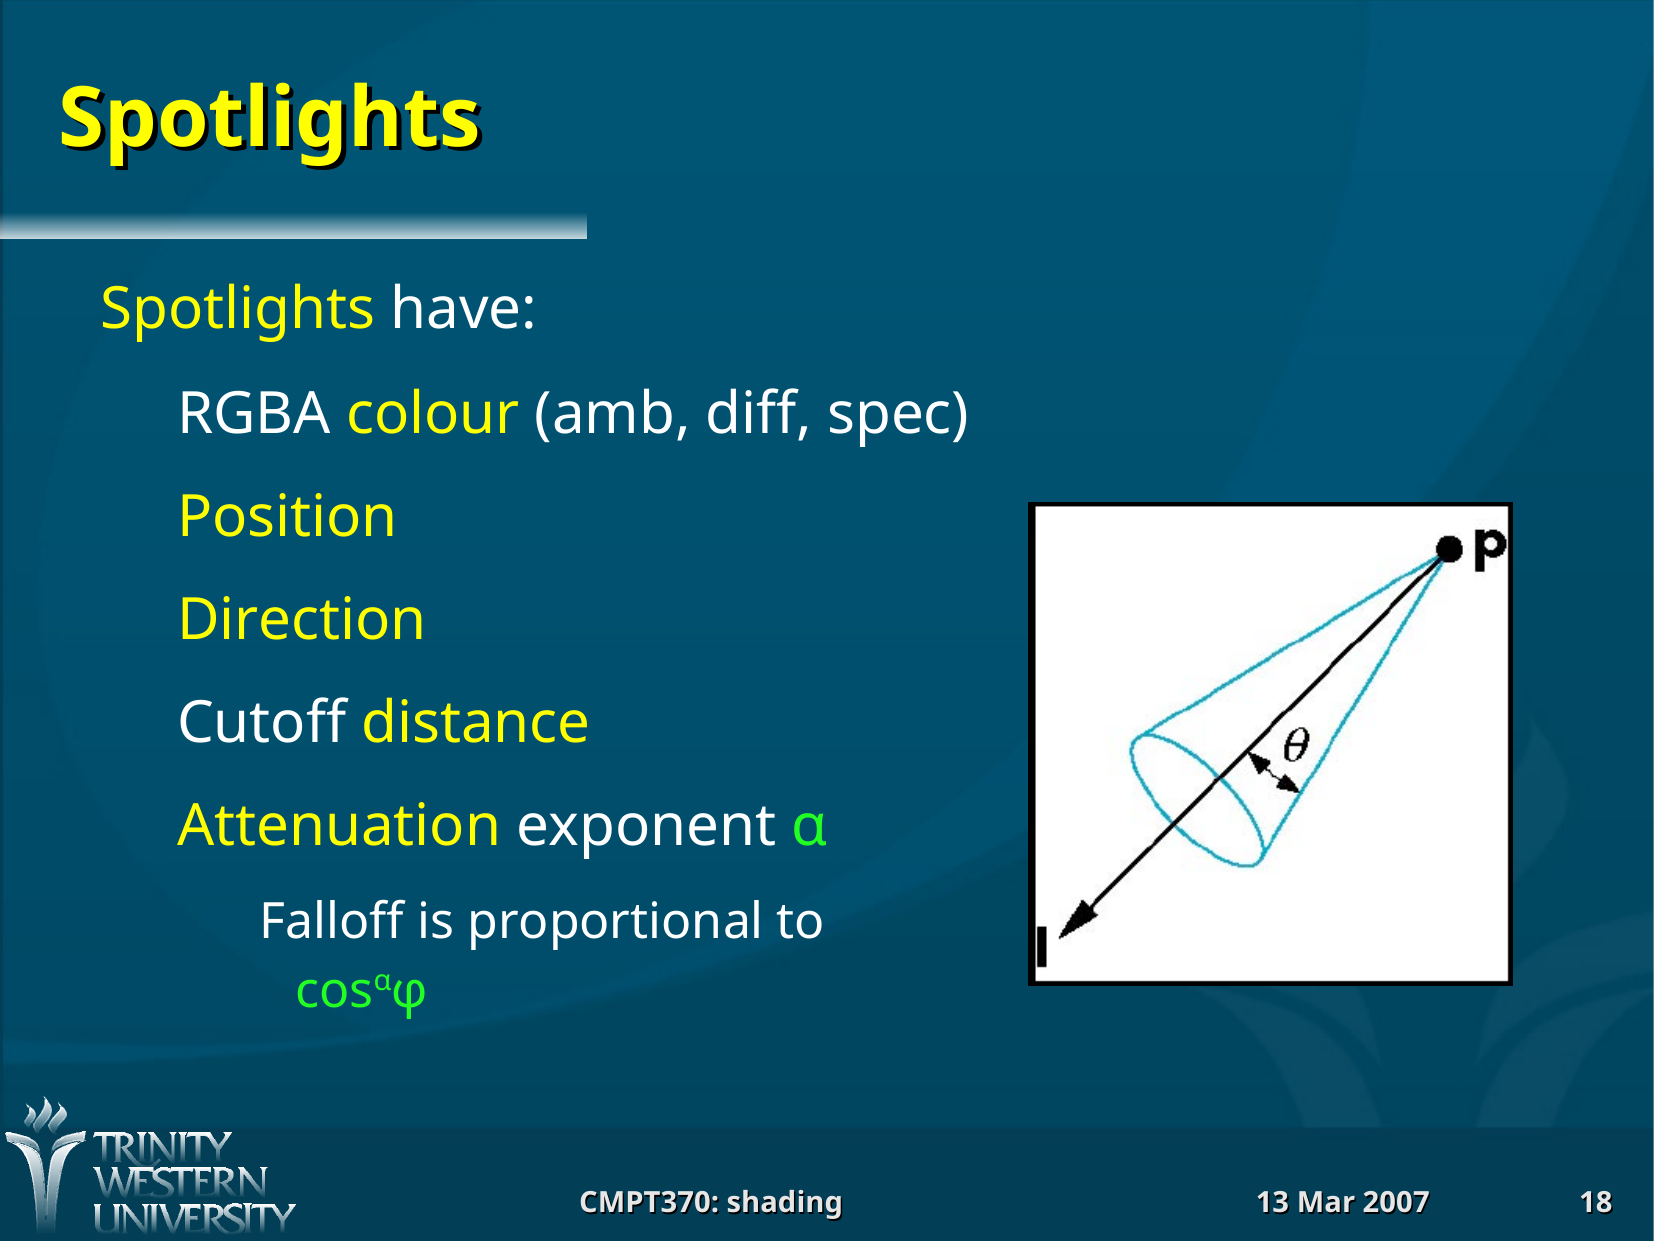

# Spotlights
Spotlights have:
RGBA colour (amb, diff, spec)
Position
Direction
Cutoff distance
Attenuation exponent α
Falloff is proportional to
cosαφ
CMPT370: shading
13 Mar 2007
18